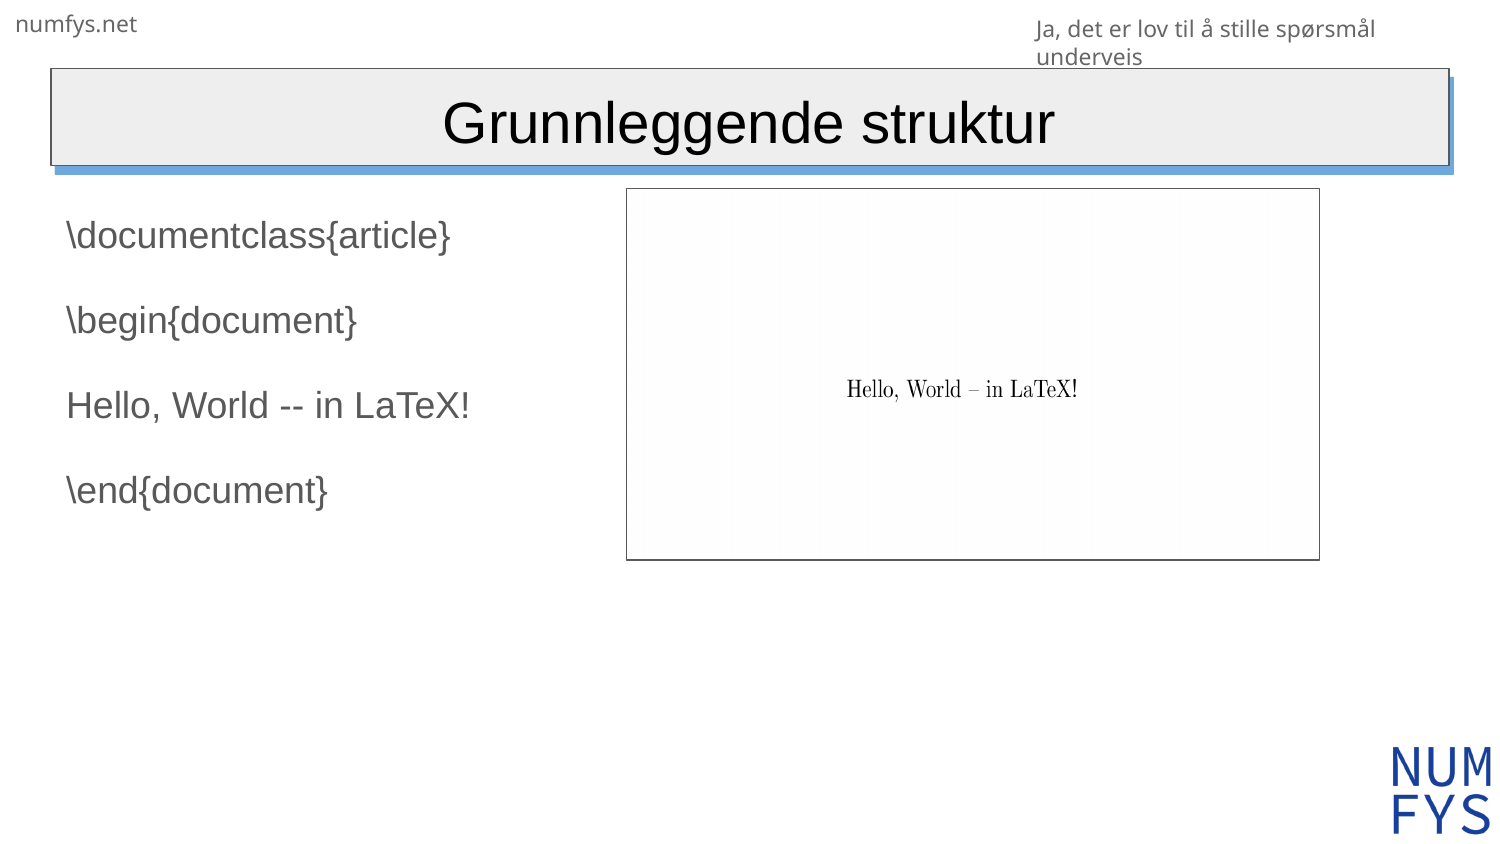

# Grunnleggende struktur
\documentclass{article}
\begin{document}
Hello, World -- in LaTeX!
\end{document}